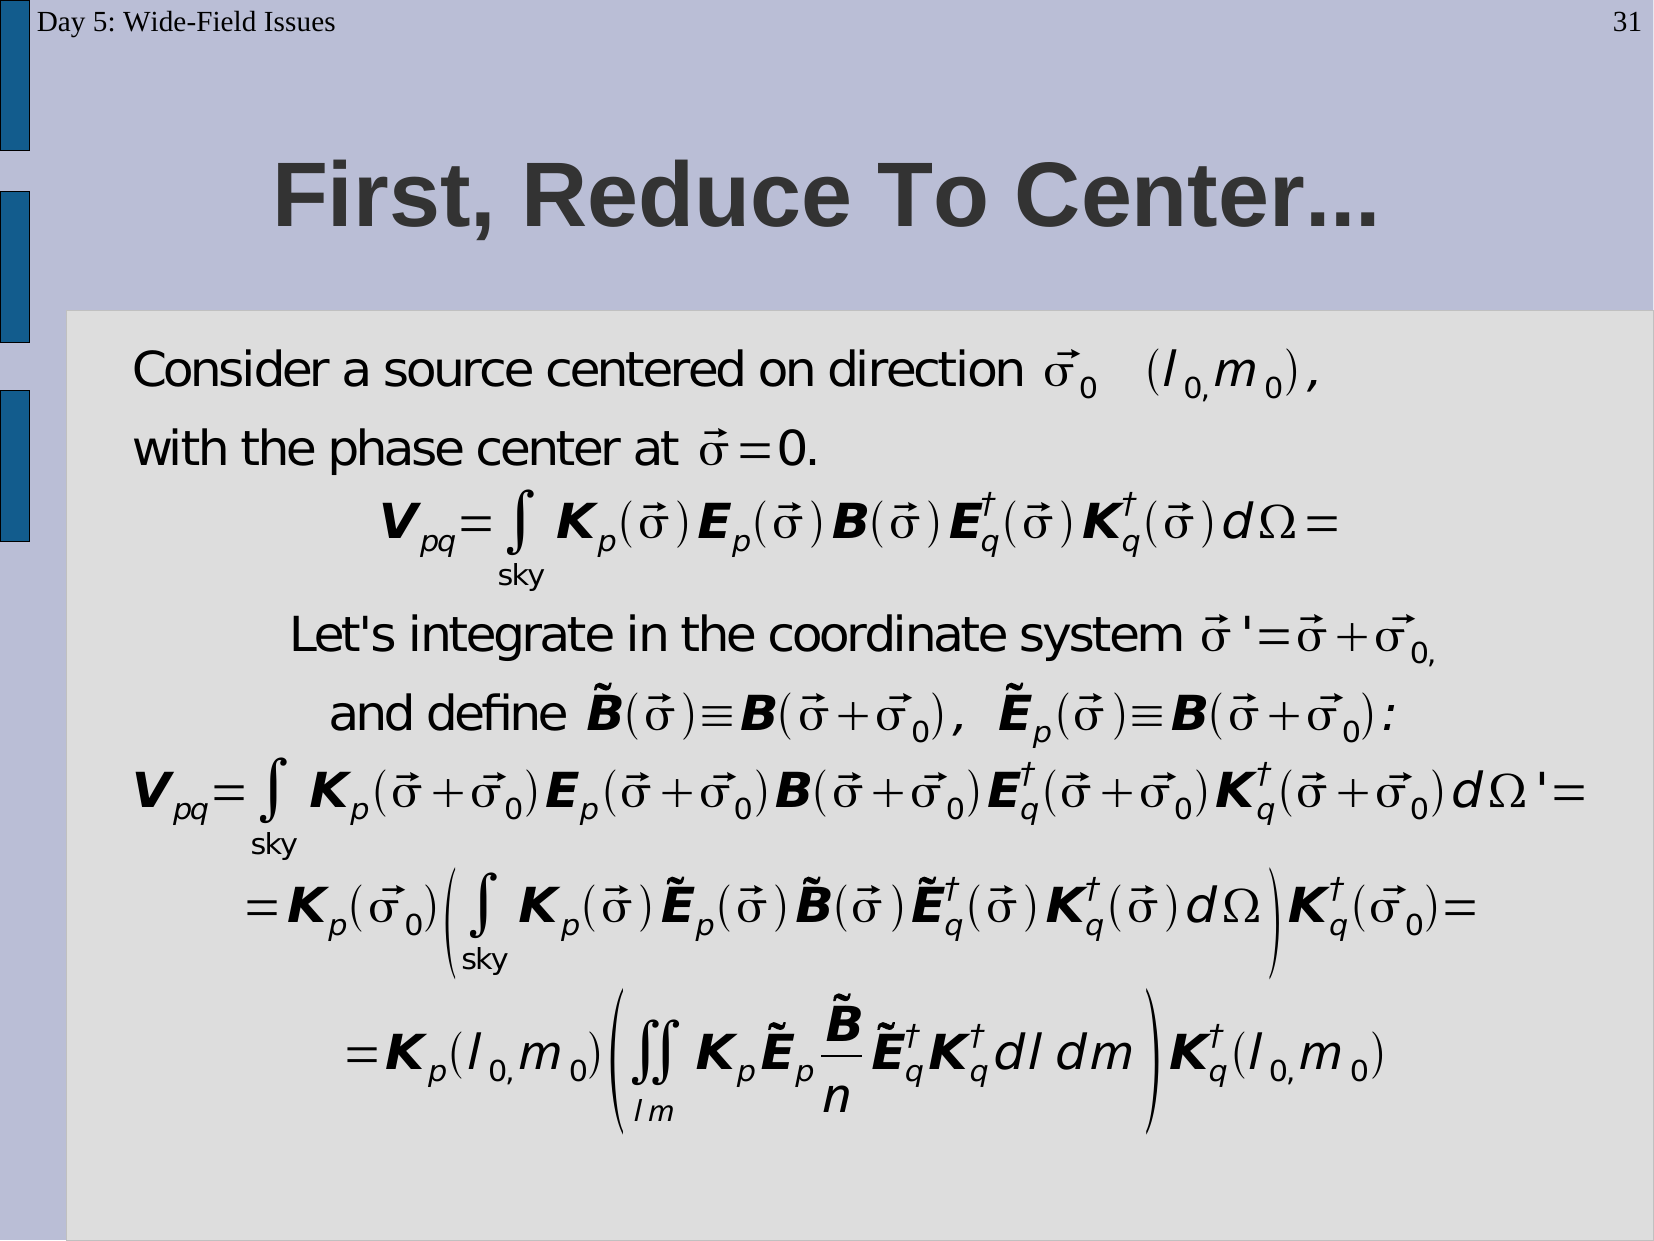

Day 5: Wide-Field Issues
31
# First, Reduce To Center...